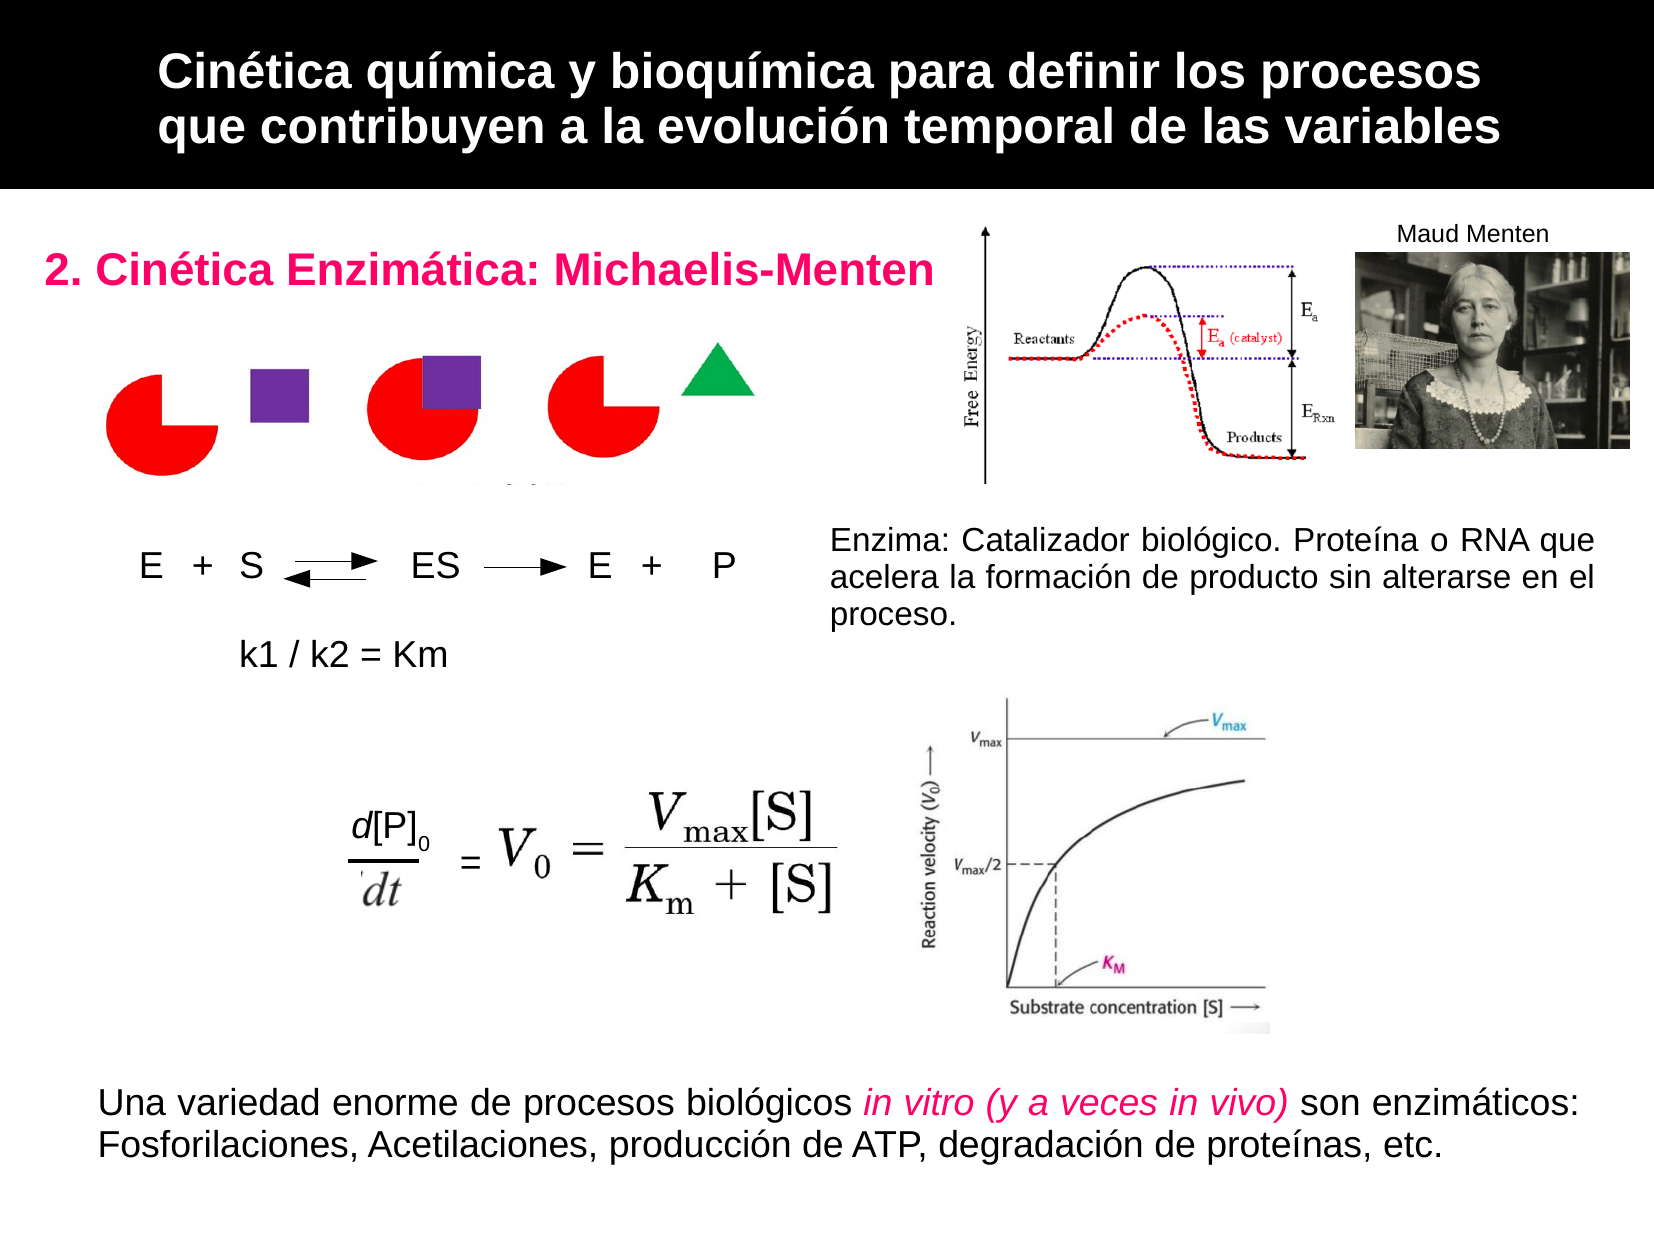

Cinética química y bioquímica para definir los procesos que contribuyen a la evolución temporal de las variables
Maud Menten
Enzima: Catalizador biológico. Proteína o RNA que acelera la formación de producto sin alterarse en el proceso.
E
+
S
ES
E
+
P
k1 / k2 = Km
2. Cinética Enzimática: Michaelis-Menten
d[P]0
=
Una variedad enorme de procesos biológicos in vitro (y a veces in vivo) son enzimáticos: Fosforilaciones, Acetilaciones, producción de ATP, degradación de proteínas, etc.